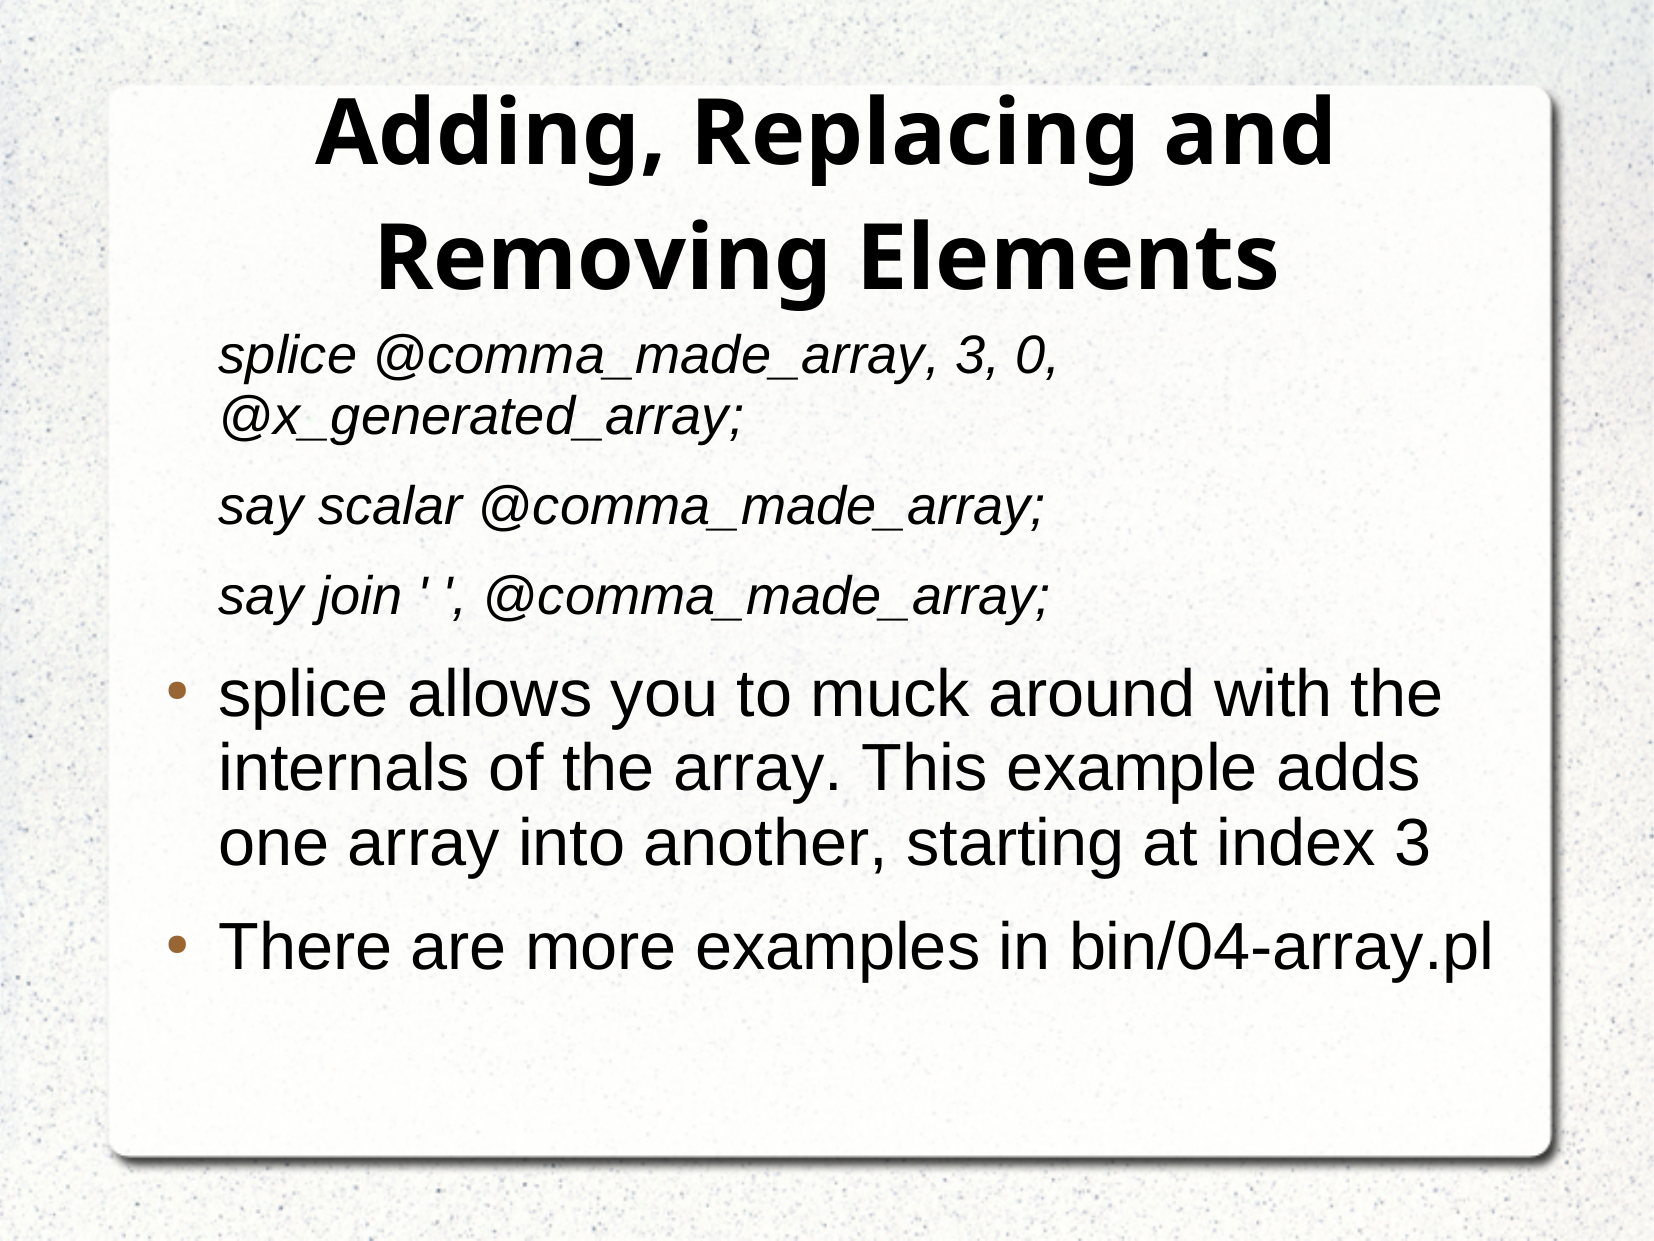

# Adding, Replacing and Removing Elements
splice @comma_made_array, 3, 0, @x_generated_array;
say scalar @comma_made_array;
say join ' ', @comma_made_array;
splice allows you to muck around with the internals of the array. This example adds one array into another, starting at index 3
There are more examples in bin/04-array.pl